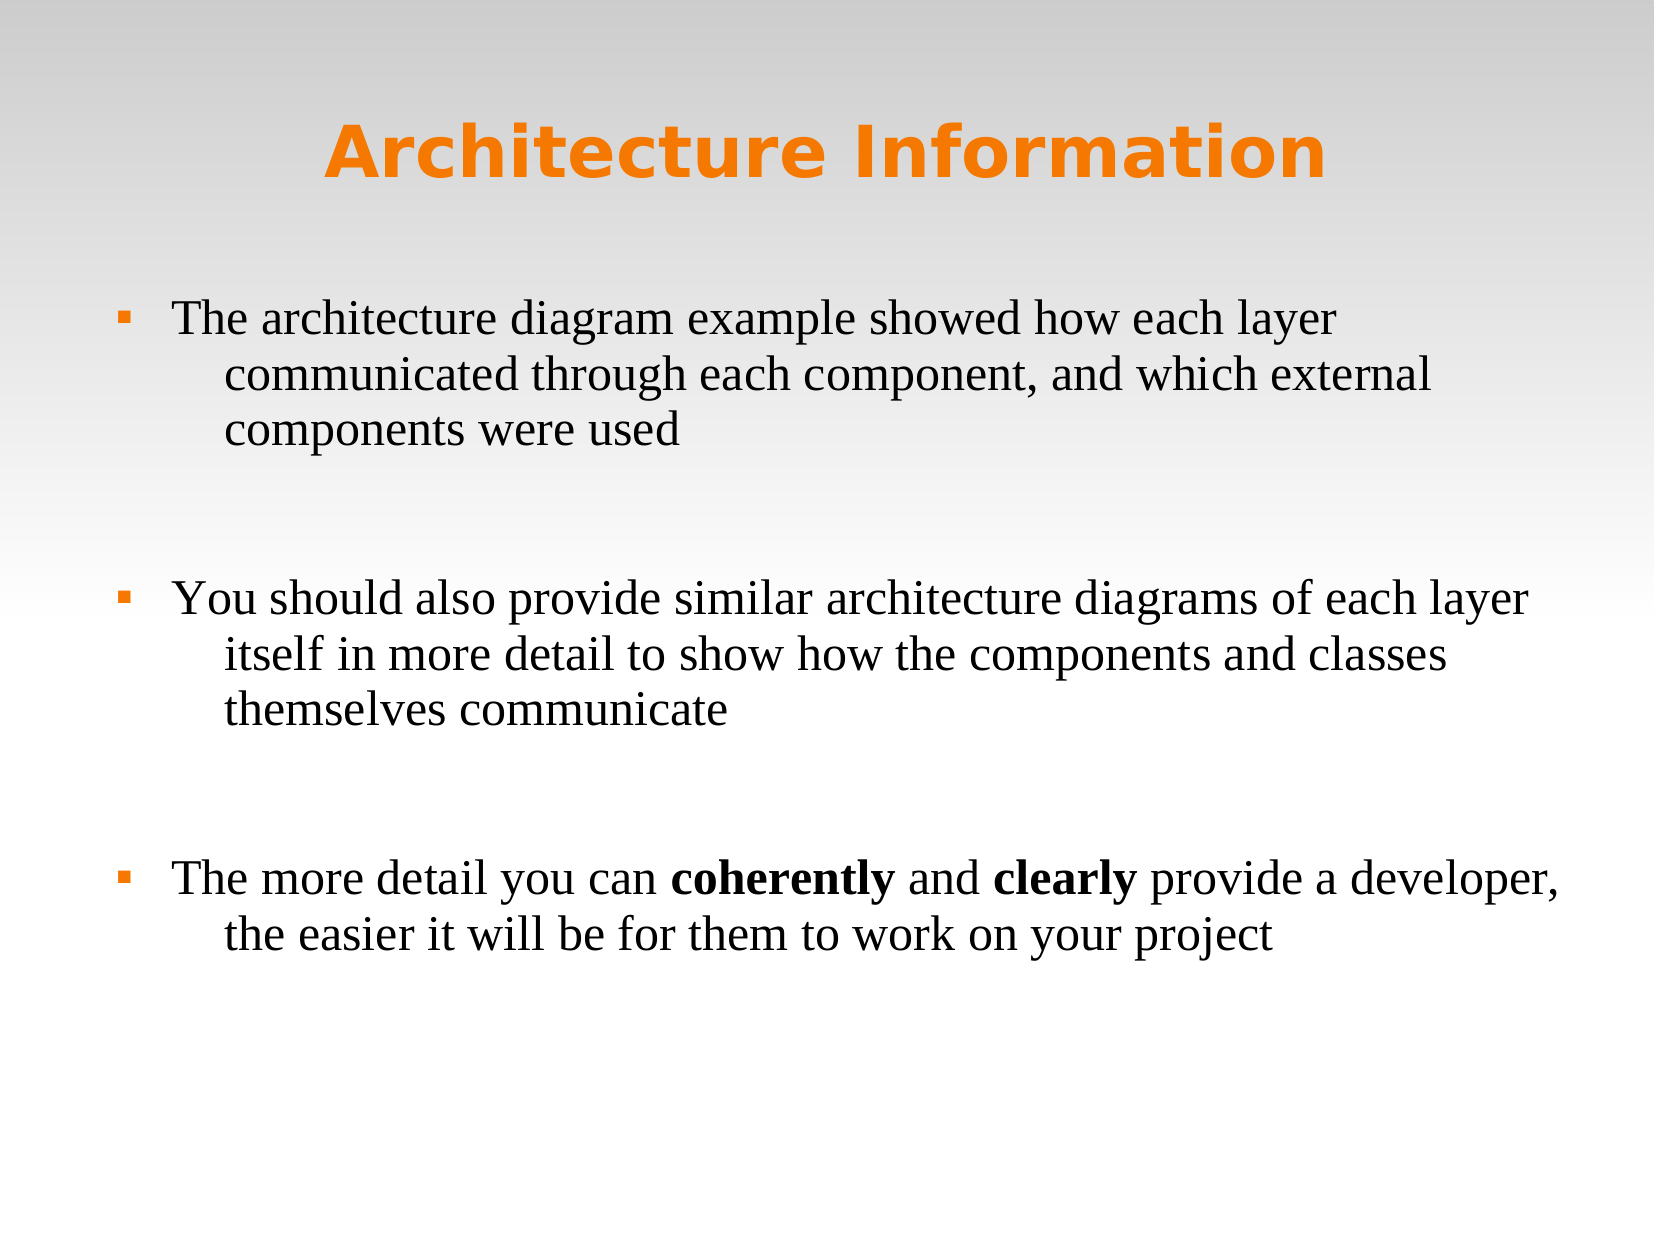

# Architecture Information
The architecture diagram example showed how each layer communicated through each component, and which external components were used
You should also provide similar architecture diagrams of each layer itself in more detail to show how the components and classes themselves communicate
The more detail you can coherently and clearly provide a developer, the easier it will be for them to work on your project